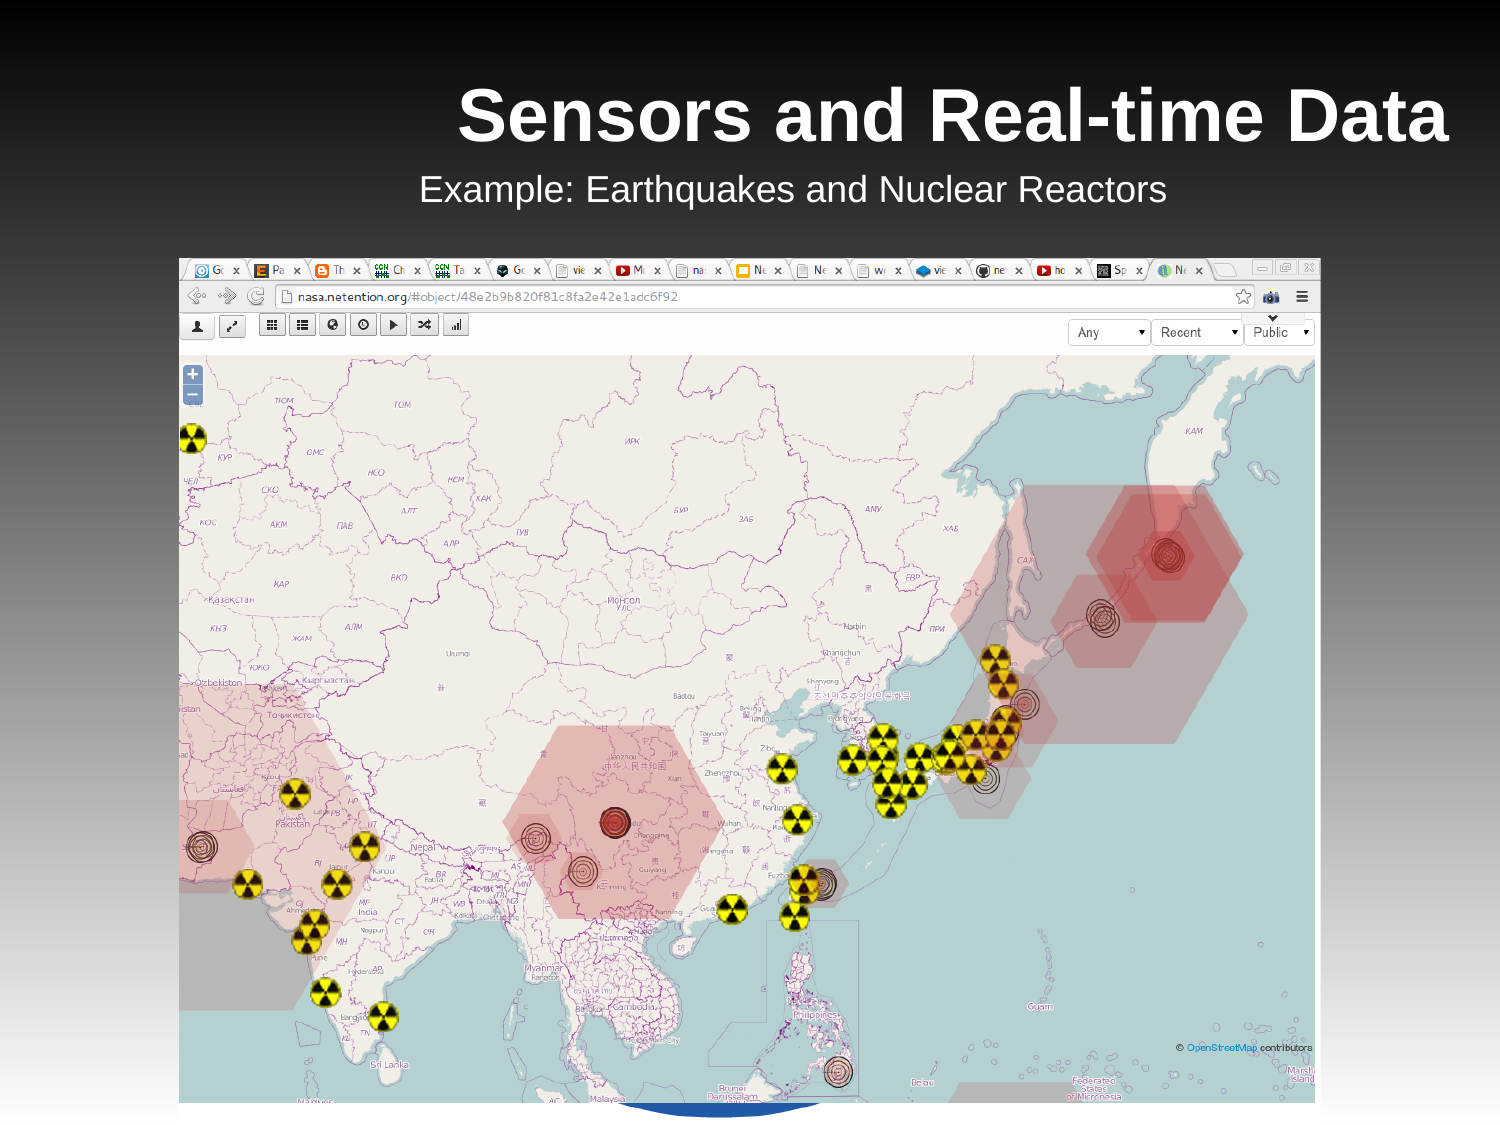

# Sensors and Real-time Data
Example: Earthquakes and Nuclear Reactors